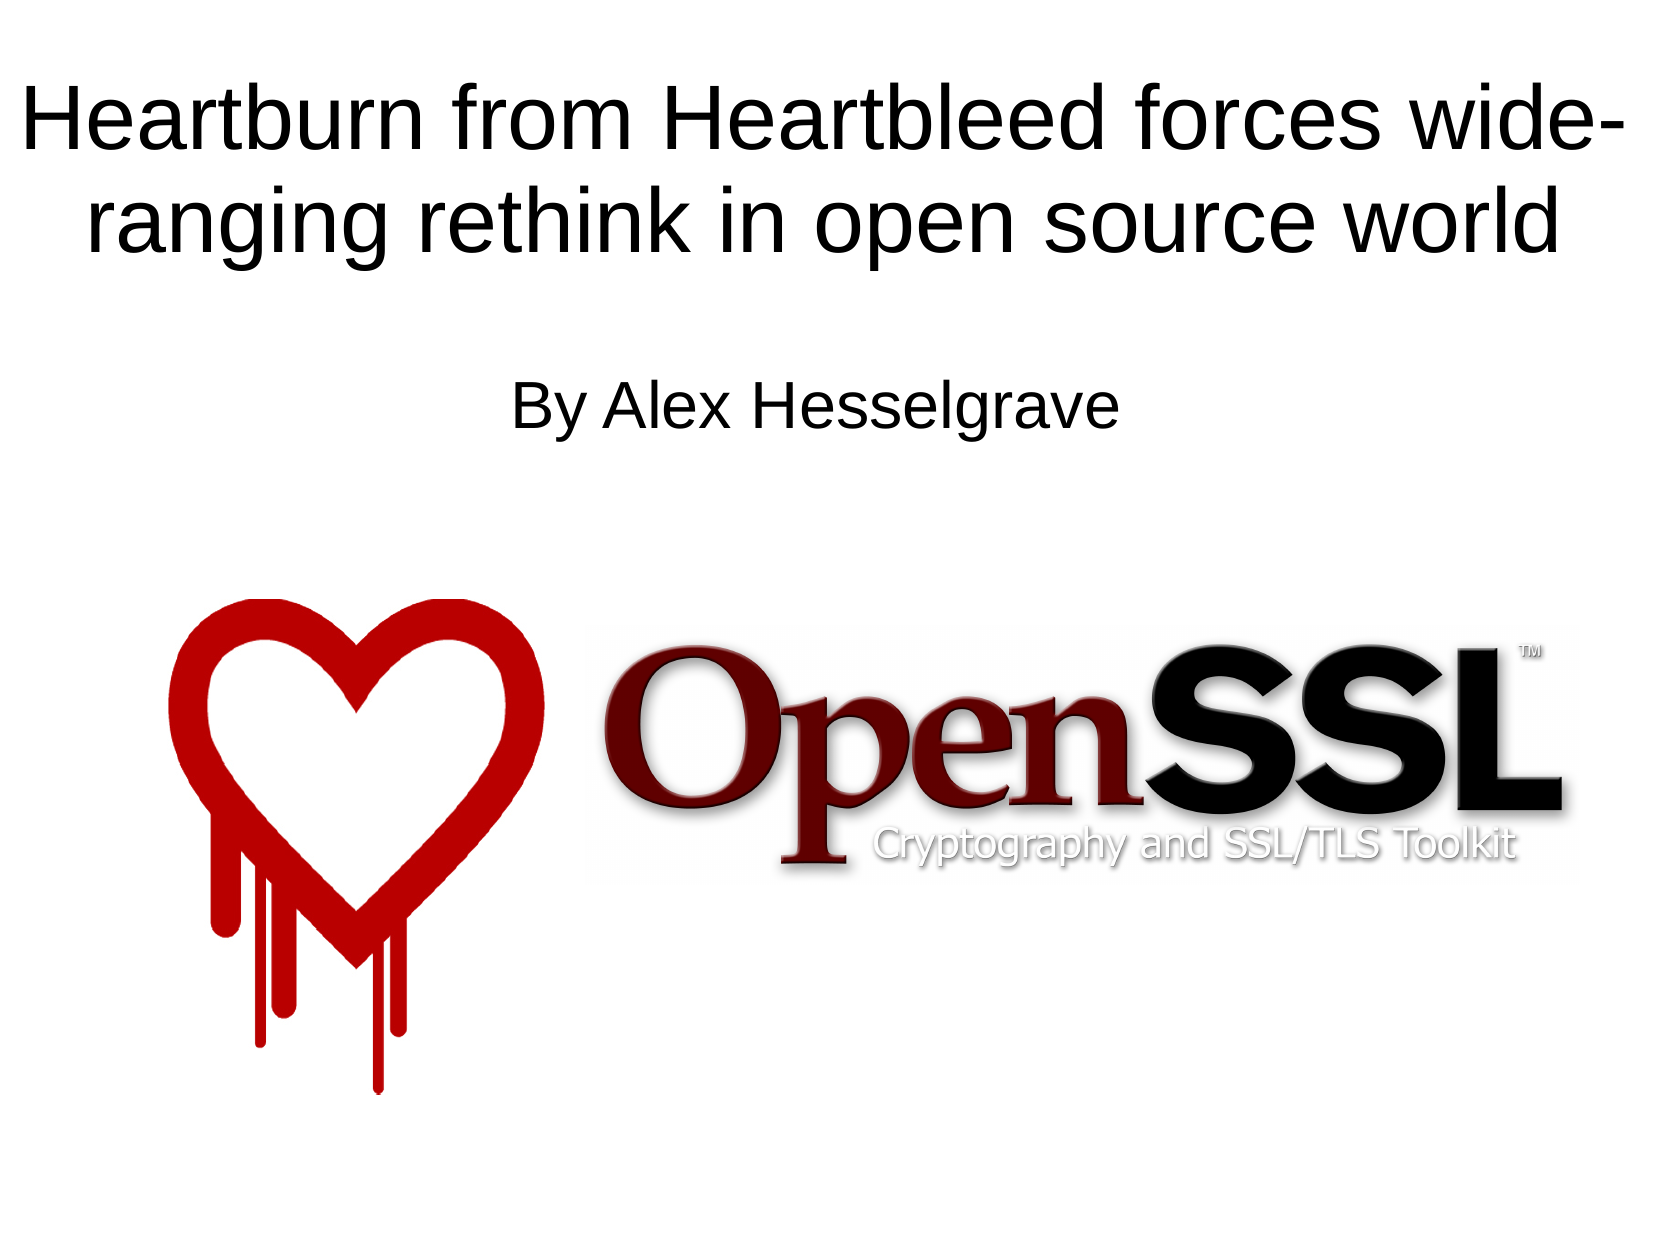

By Alex Hesselgrave
# Heartburn from Heartbleed forces wide- ranging rethink in open source world